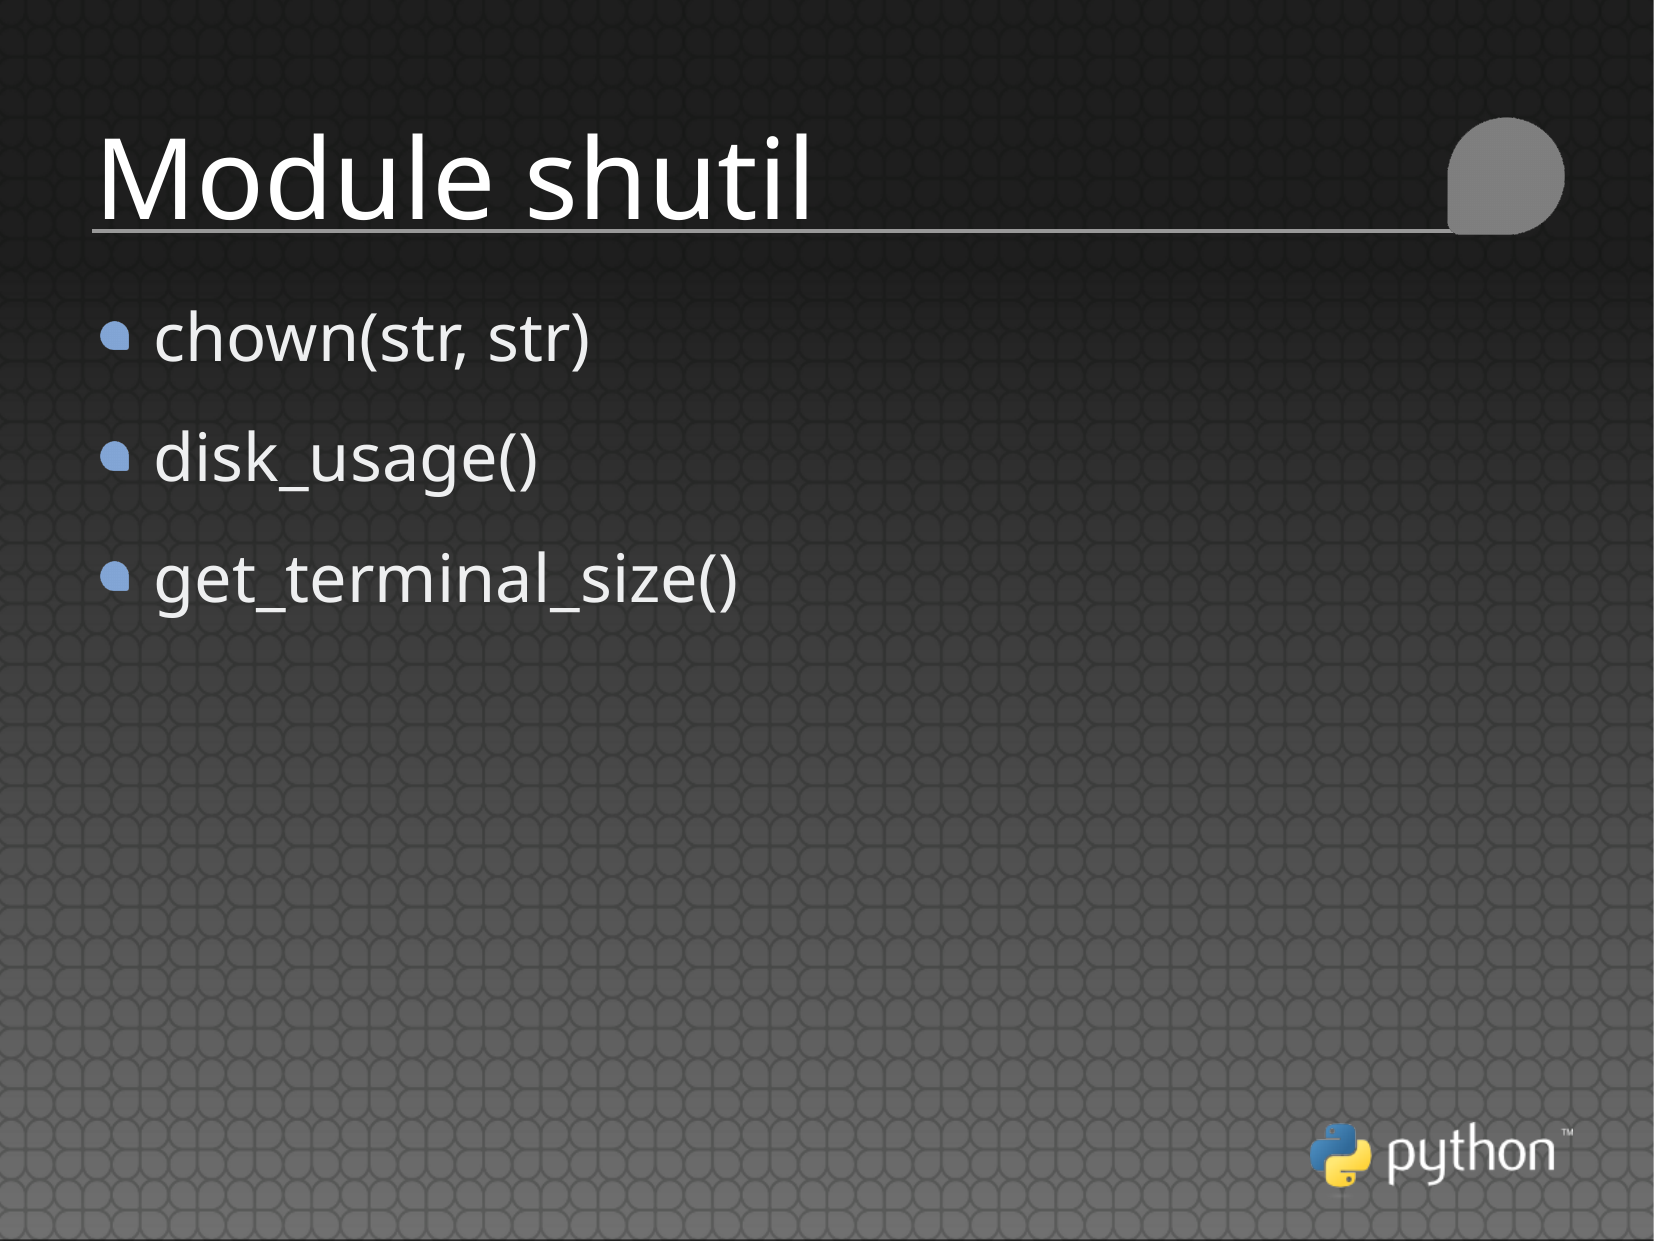

Module shutil
# chown(str, str)
disk_usage()
get_terminal_size()